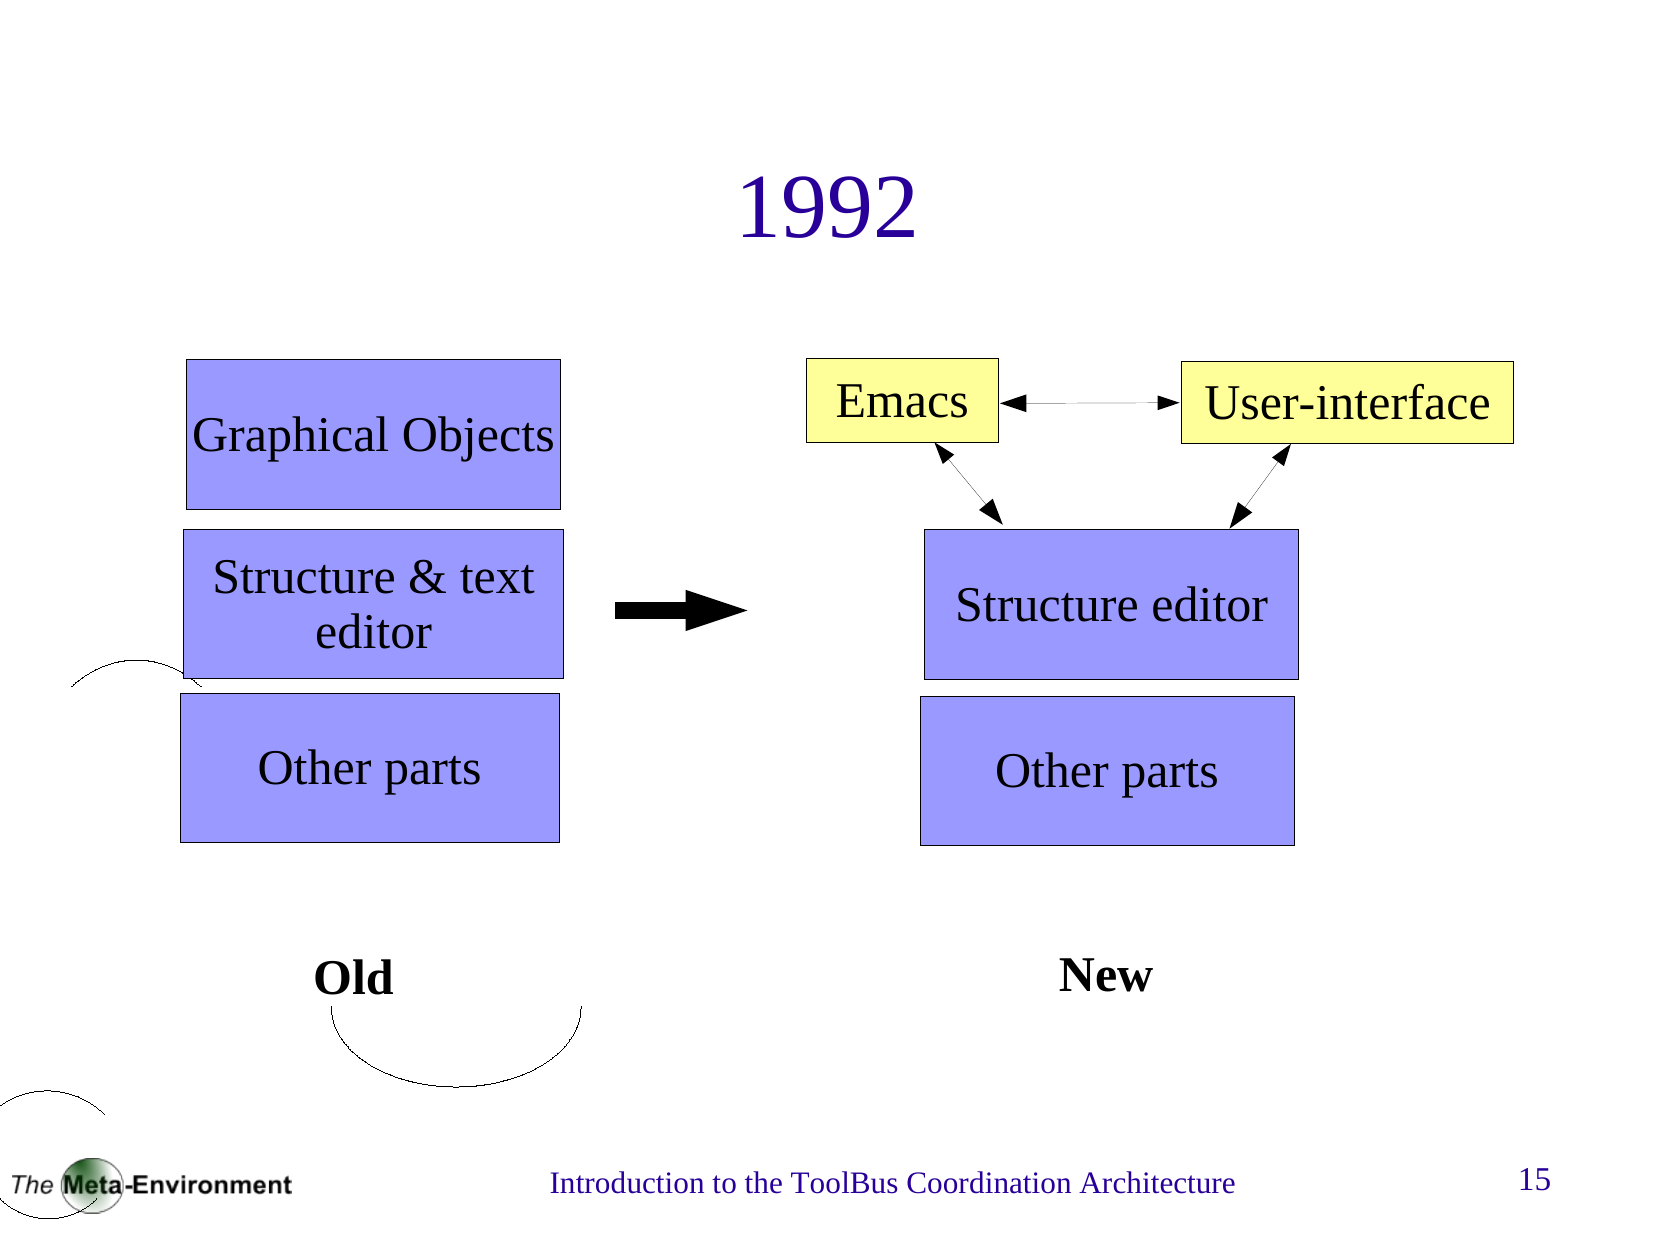

# 1992
Emacs
Graphical Objects
User-interface
Structure & text
editor
Structure editor
Other parts
Other parts
New
Old